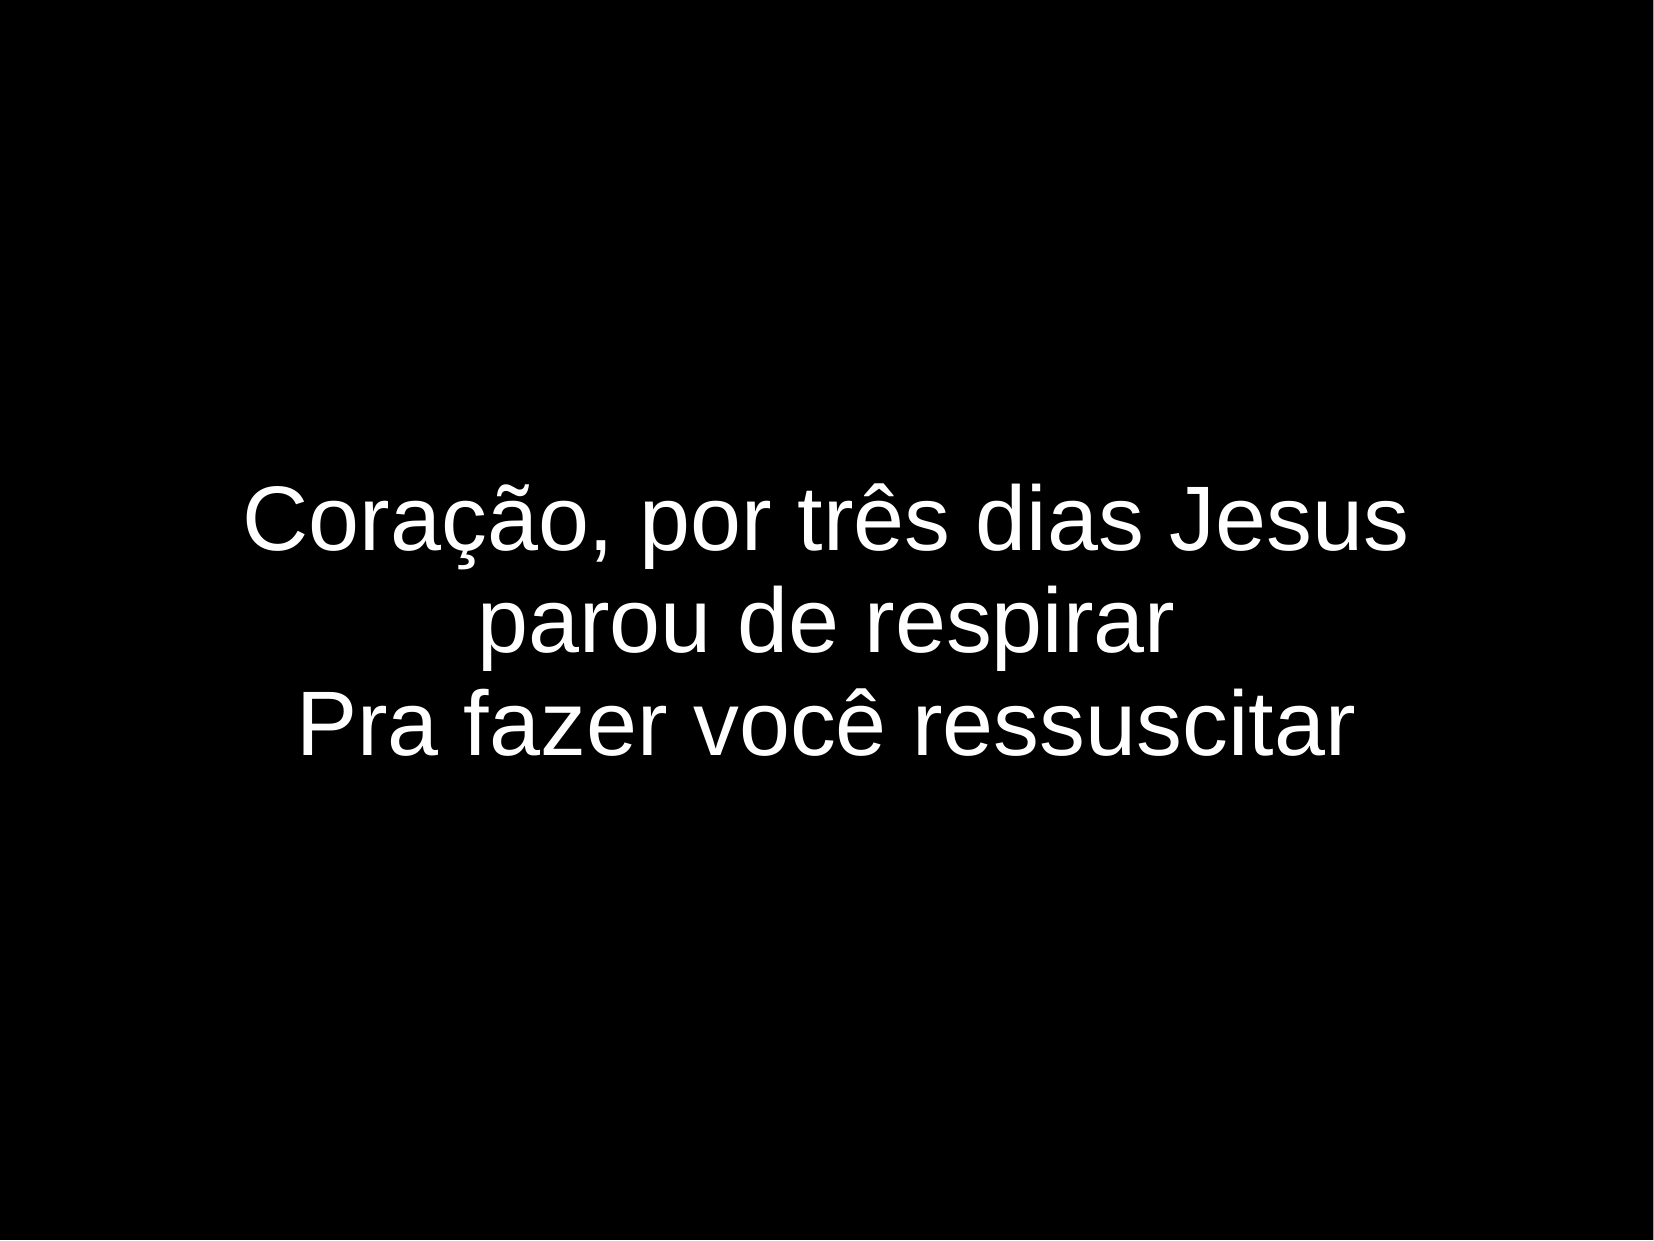

# Coração, por três dias Jesus
parou de respirar
Pra fazer você ressuscitar